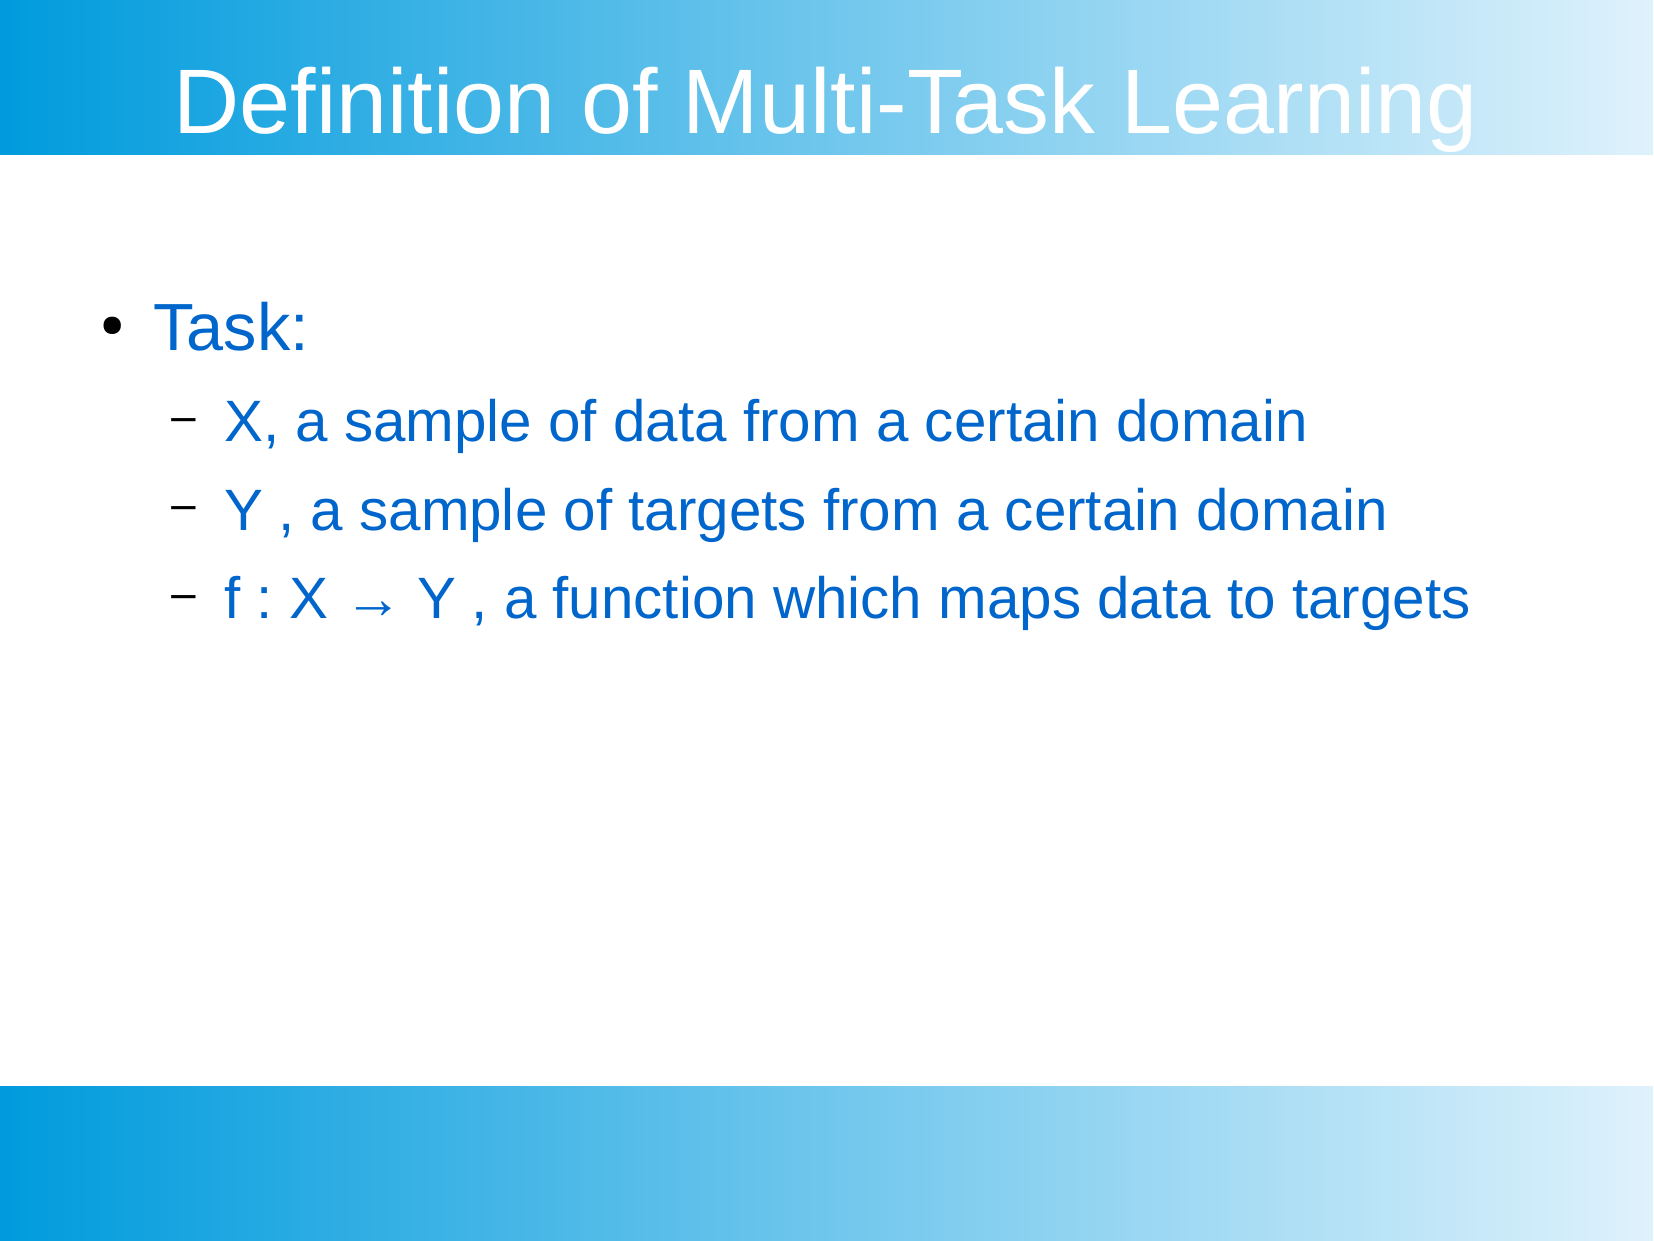

# Definition of Multi-Task Learning
Task:
X, a sample of data from a certain domain
Y , a sample of targets from a certain domain
f : X → Y , a function which maps data to targets